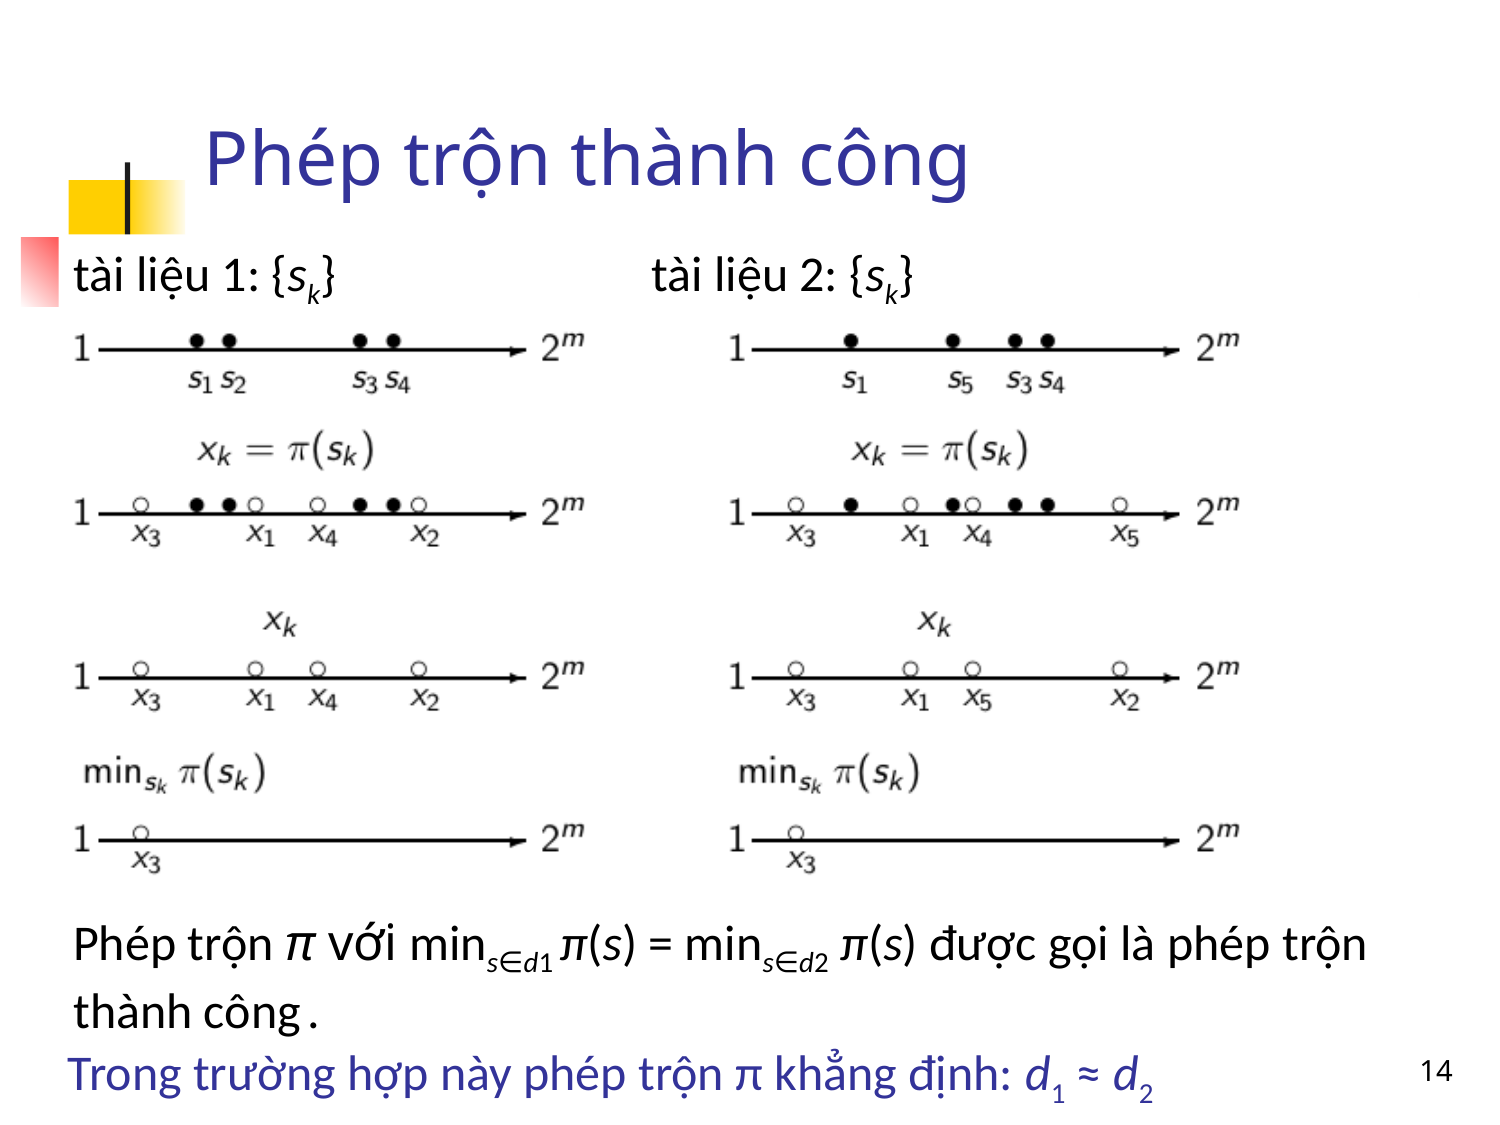

# Phép trộn thành công
tài liệu 1: {sk} tài liệu 2: {sk}
Phép trộn π với mins∈d1 π(s) = mins∈d2 π(s) được gọi là phép trộn thành công .
Trong trường hợp này phép trộn π khẳng định: d1 ≈ d2